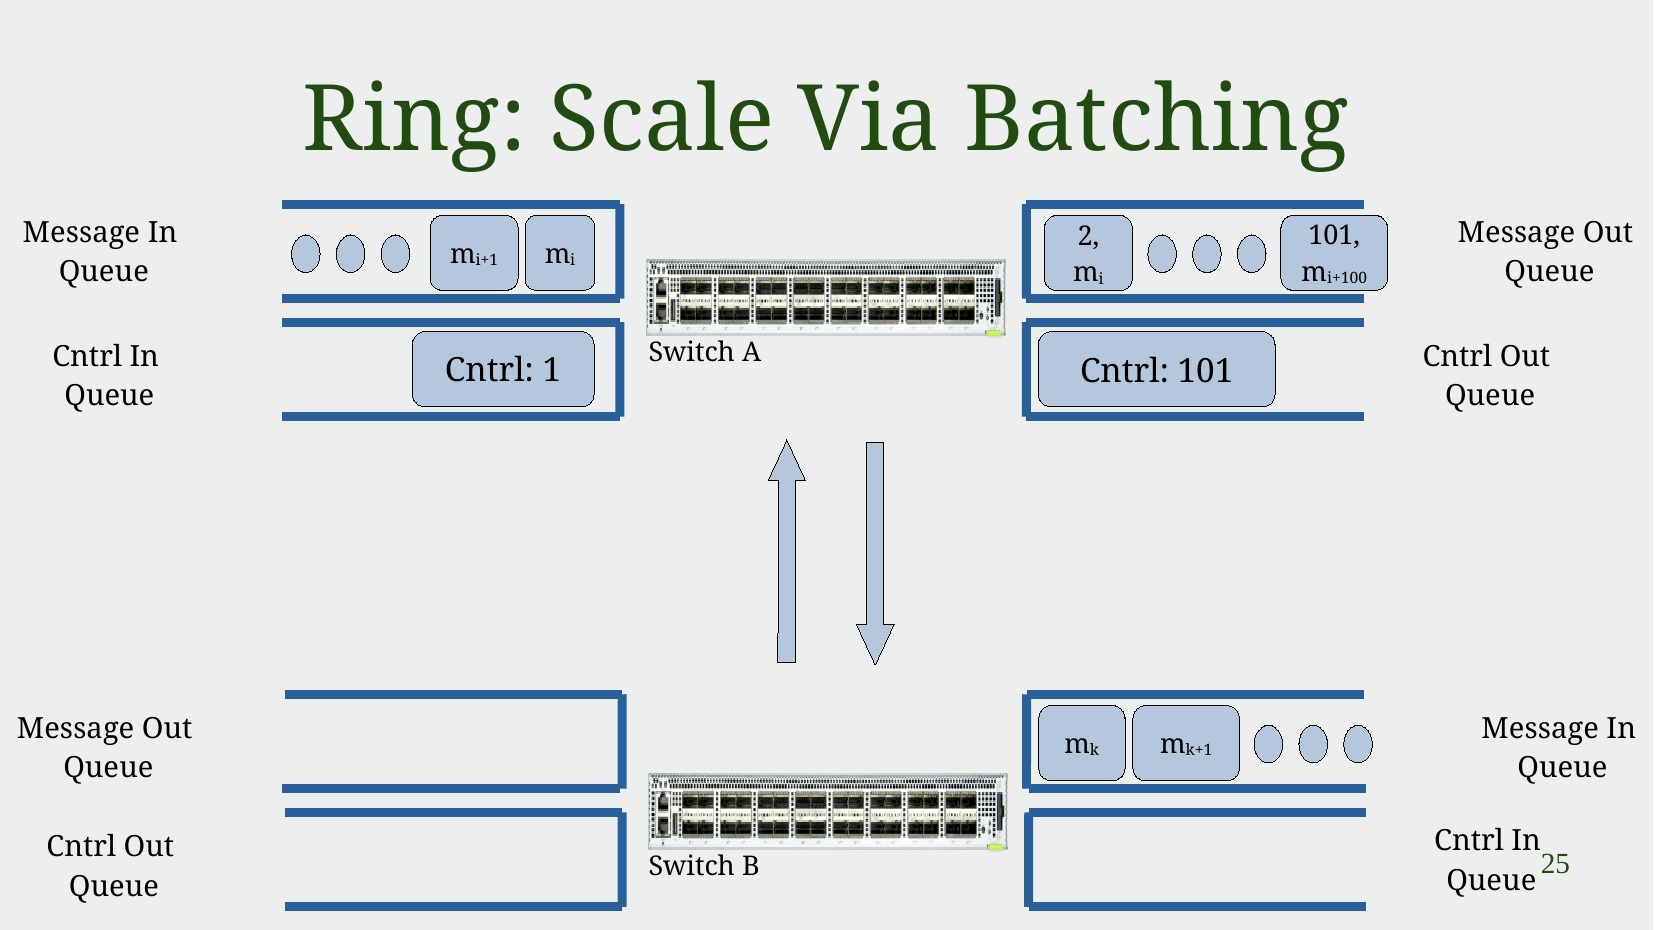

# Ring: Scale Via Batching
Message In
Queue
Message Out
Queue
mi
mi+1
101, mi+100
2, mi
Switch A
Cntrl In
Queue
Cntrl Out
Queue
Cntrl: 1
Cntrl: 101
Message Out
Queue
Message In
Queue
mk
mk+1
Cntrl In
Queue
Cntrl Out
Queue
Switch B
25